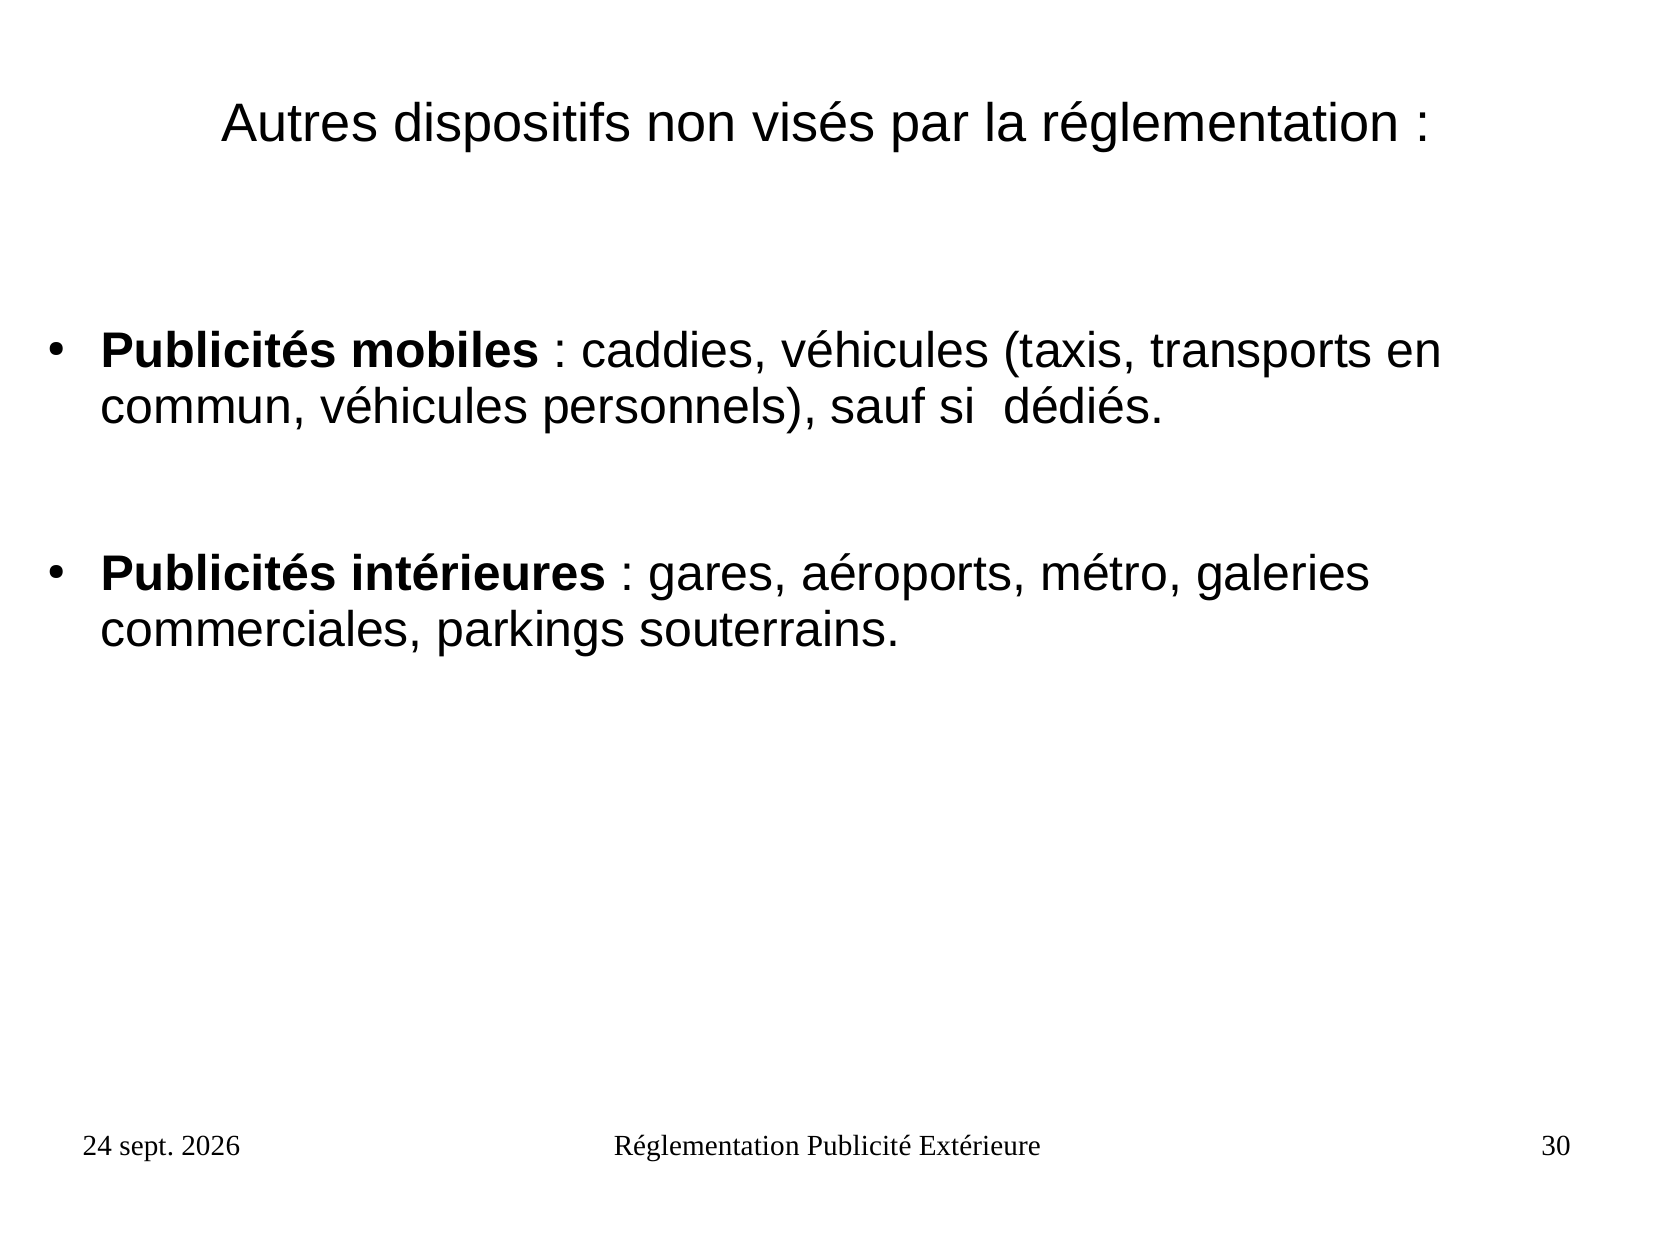

# Autres dispositifs non visés par la réglementation :
Publicités mobiles : caddies, véhicules (taxis, transports en commun, véhicules personnels), sauf si dédiés.
Publicités intérieures : gares, aéroports, métro, galeries commerciales, parkings souterrains.
Réglementation Publicité Extérieure
30